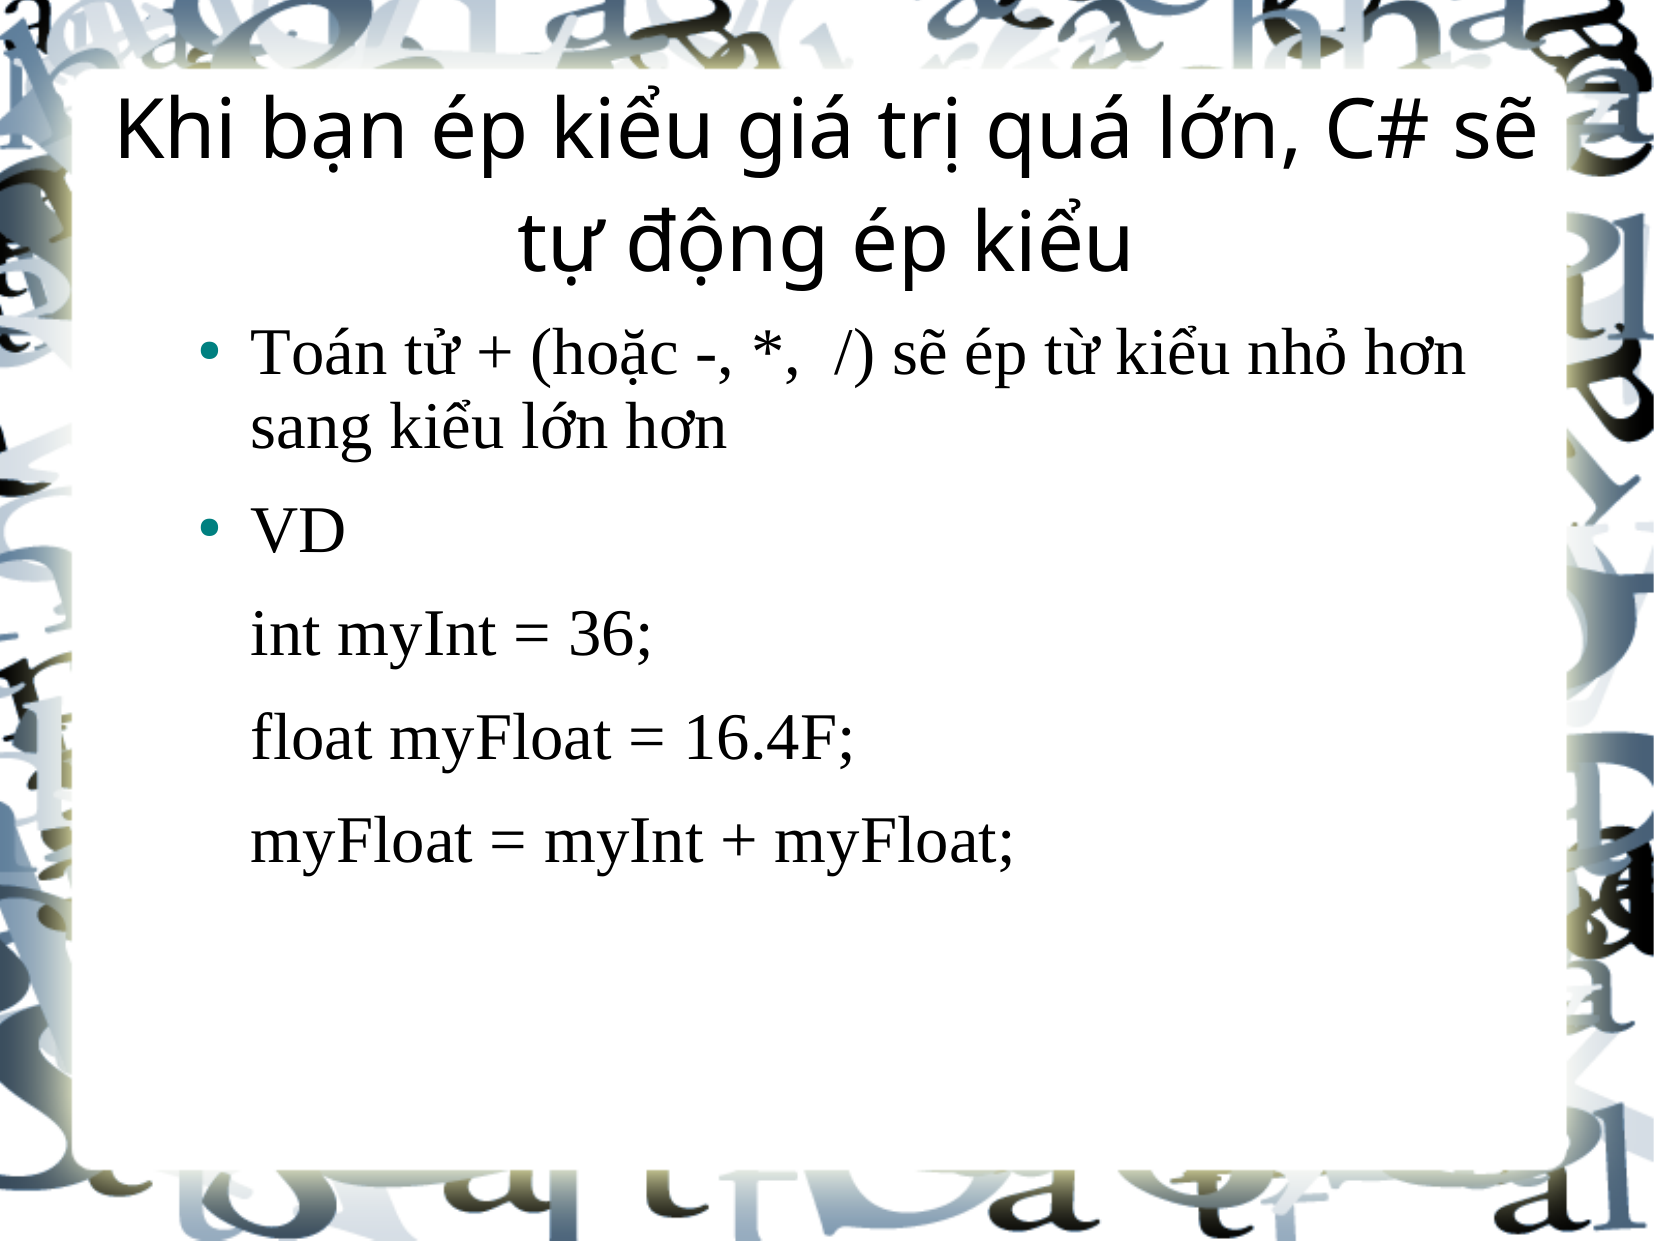

# Khi bạn ép kiểu giá trị quá lớn, C# sẽ tự động ép kiểu
Toán tử + (hoặc -, *, /) sẽ ép từ kiểu nhỏ hơn sang kiểu lớn hơn
VD
int myInt = 36;
float myFloat = 16.4F;
myFloat = myInt + myFloat;